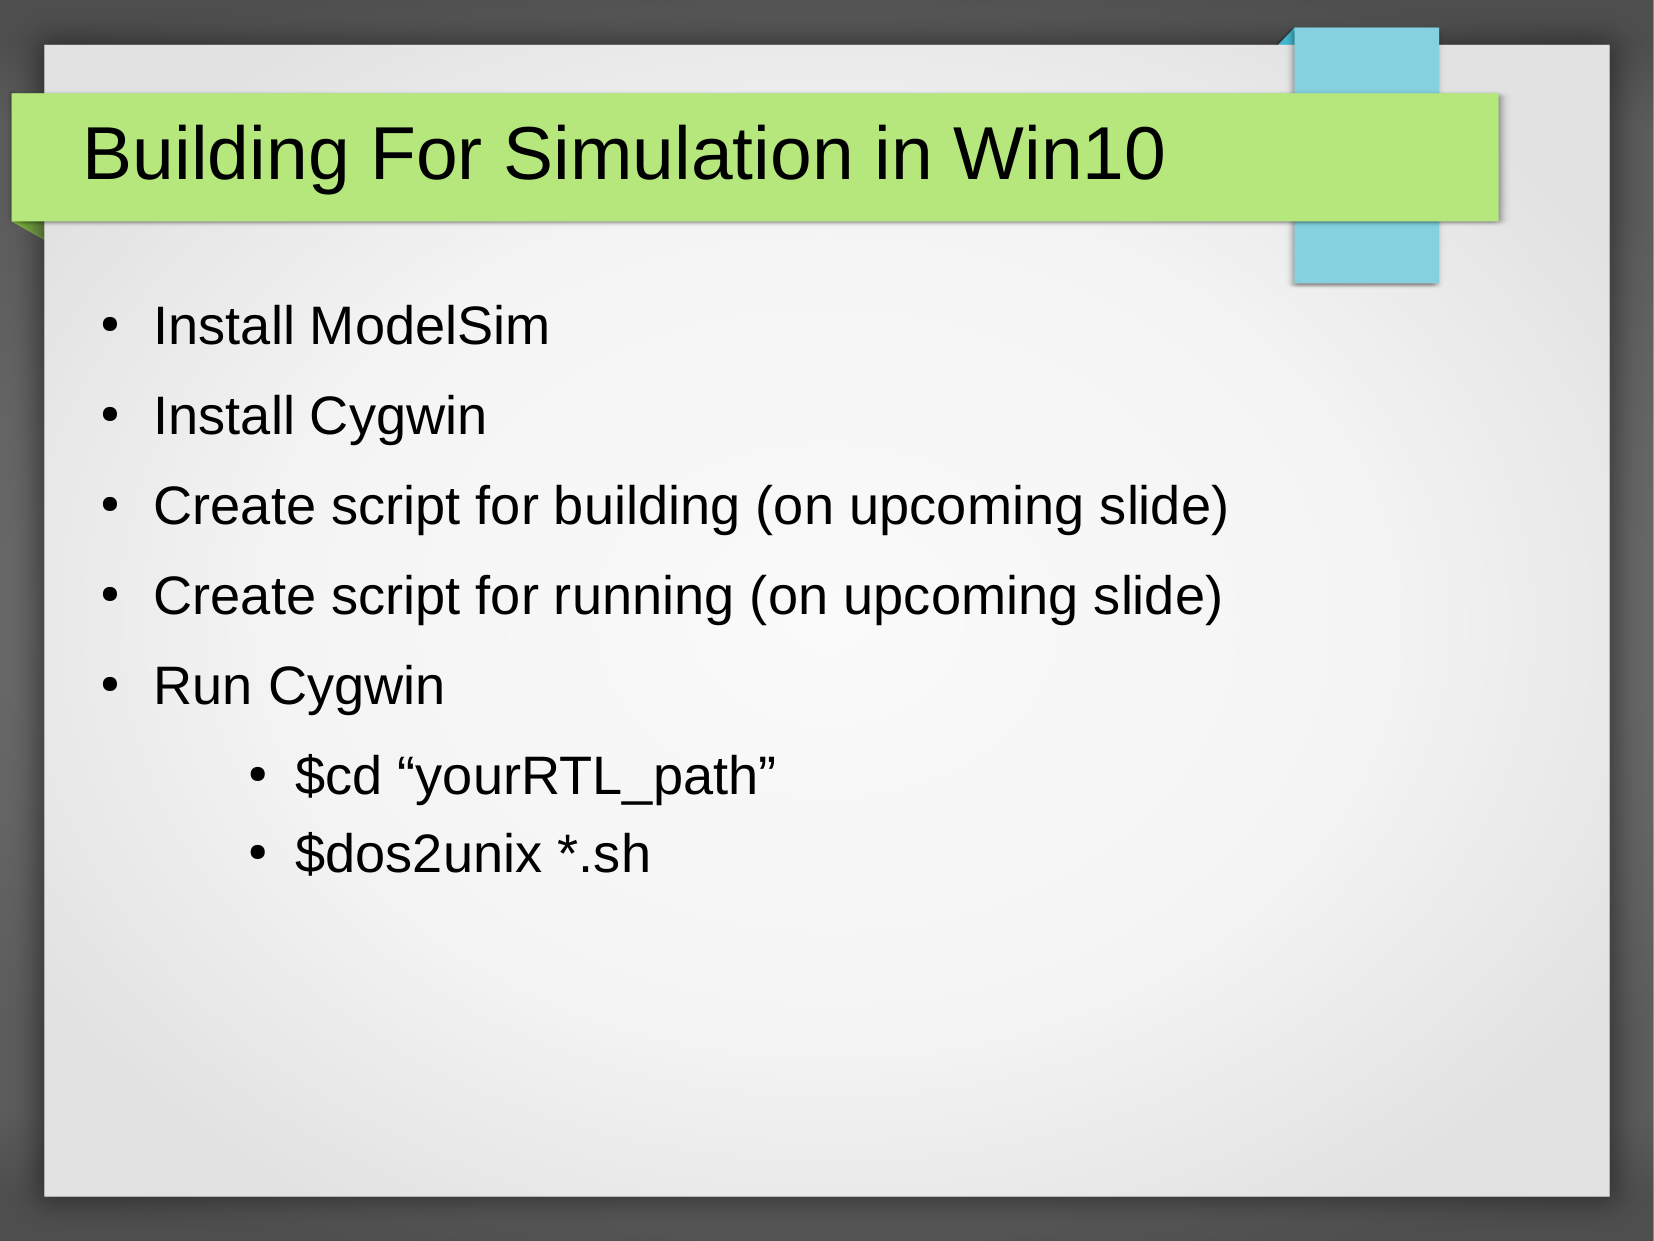

# Building For Simulation in Win10
Install ModelSim
Install Cygwin
Create script for building (on upcoming slide)
Create script for running (on upcoming slide)
Run Cygwin
$cd “yourRTL_path”
$dos2unix *.sh